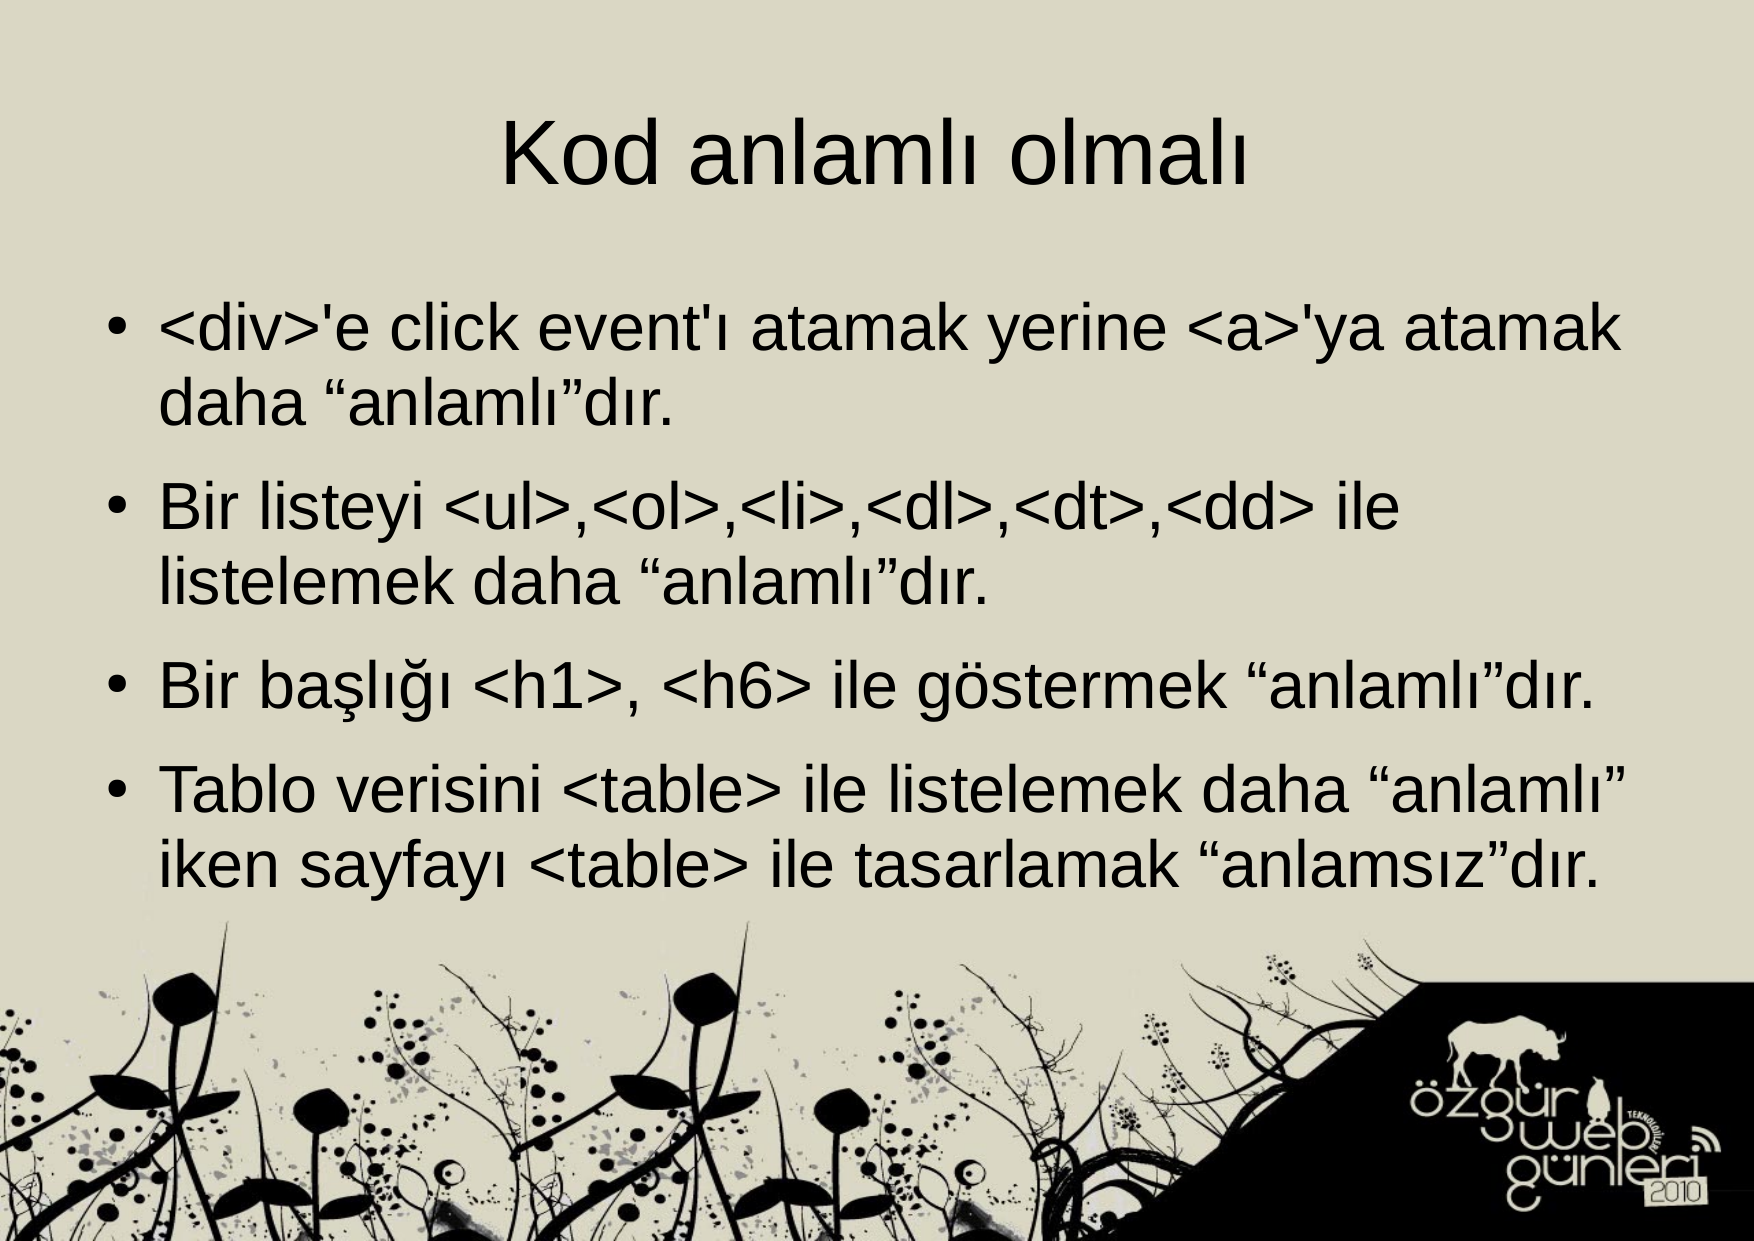

# Kod anlamlı olmalı
<div>'e click event'ı atamak yerine <a>'ya atamak daha “anlamlı”dır.
Bir listeyi <ul>,<ol>,<li>,<dl>,<dt>,<dd> ile listelemek daha “anlamlı”dır.
Bir başlığı <h1>, <h6> ile göstermek “anlamlı”dır.
Tablo verisini <table> ile listelemek daha “anlamlı” iken sayfayı <table> ile tasarlamak “anlamsız”dır.